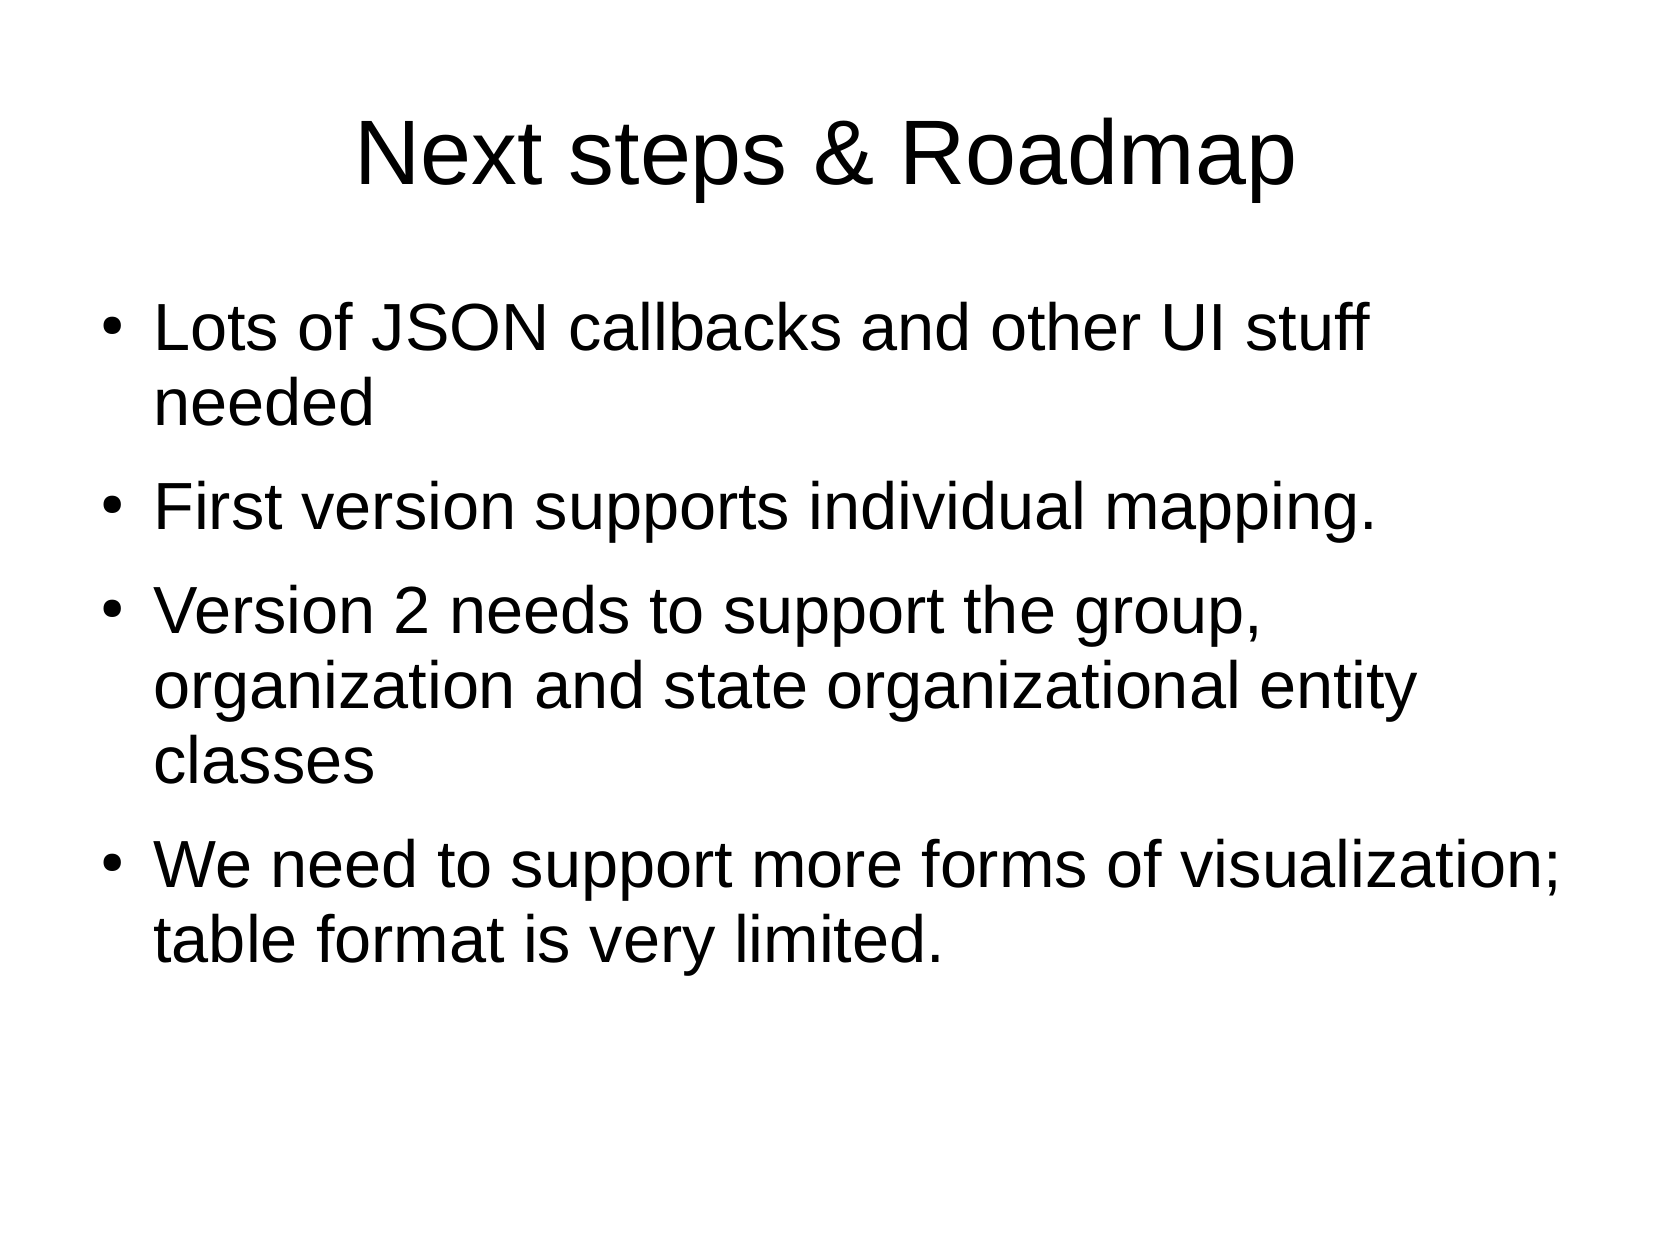

# Next steps & Roadmap
Lots of JSON callbacks and other UI stuff needed
First version supports individual mapping.
Version 2 needs to support the group, organization and state organizational entity classes
We need to support more forms of visualization; table format is very limited.